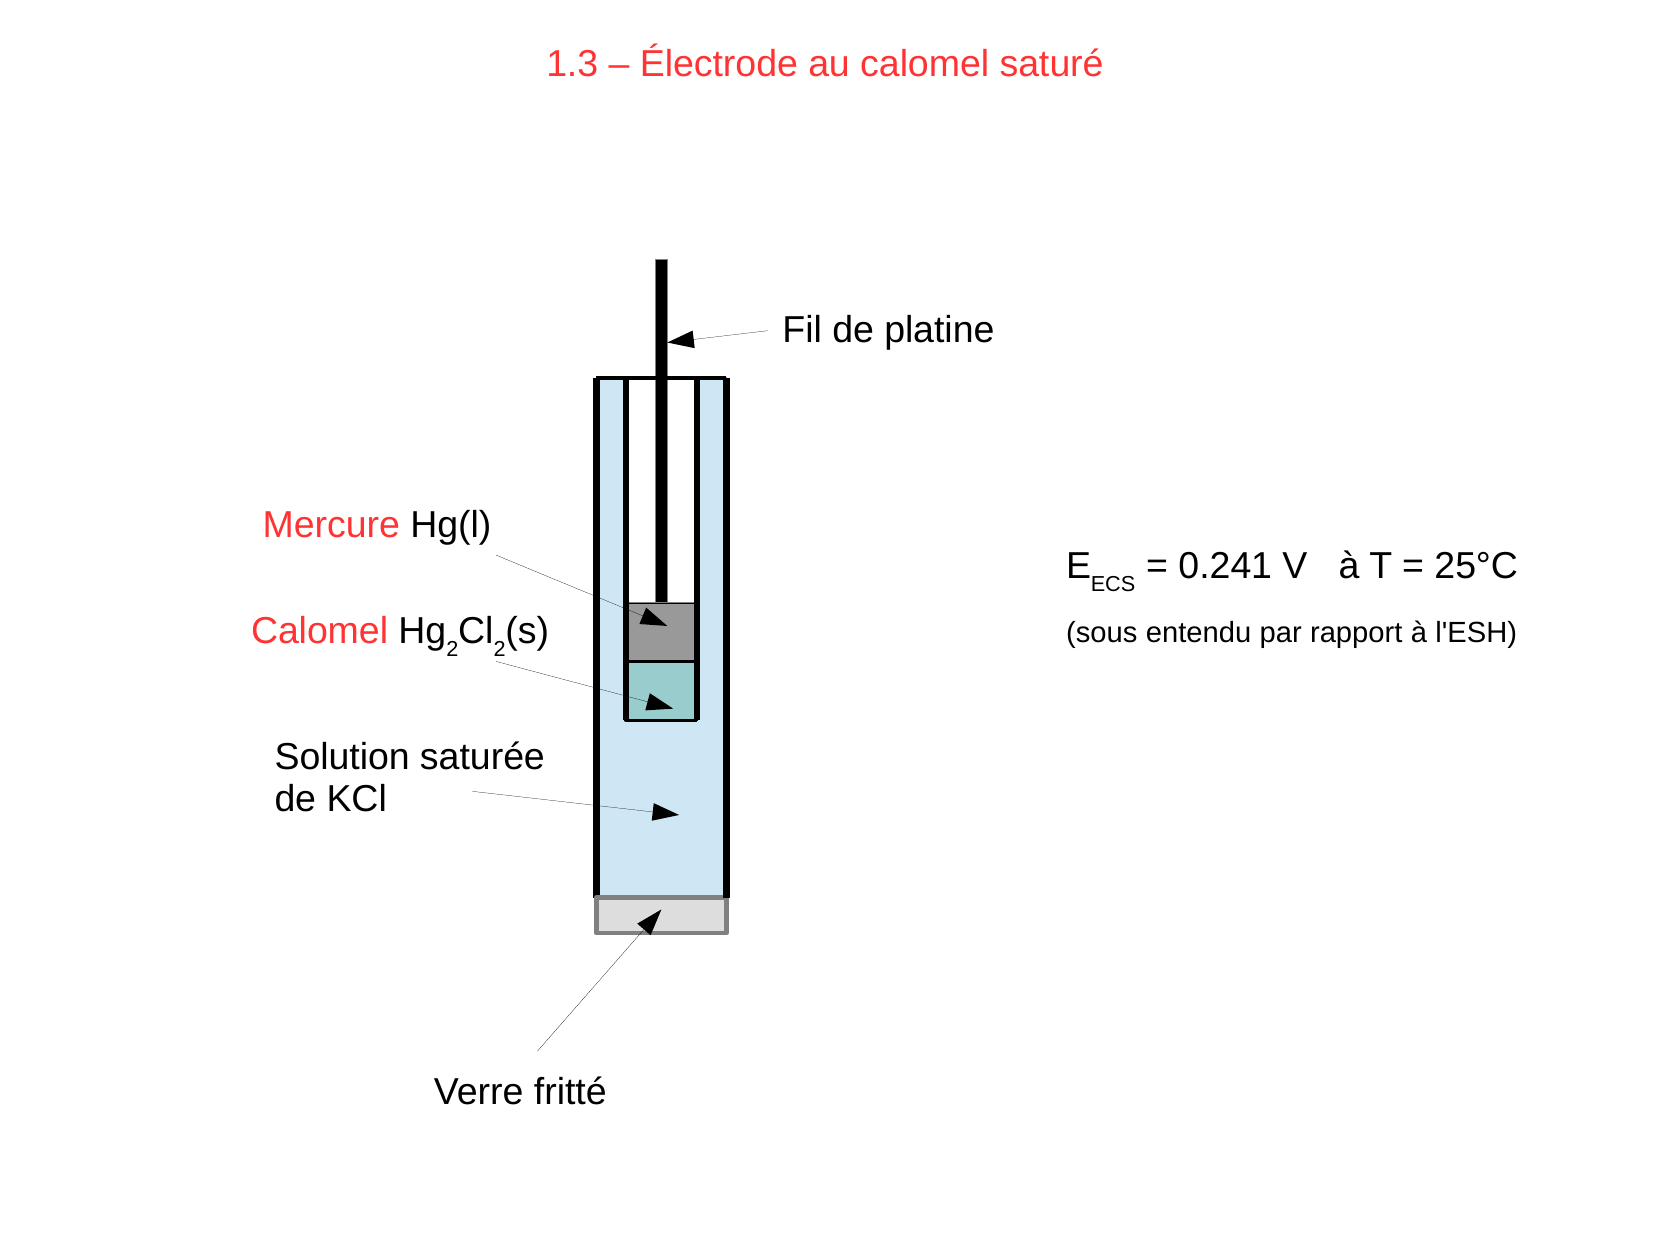

1.3 – Électrode au calomel saturé
Fil de platine
Mercure Hg(l)
EECS = 0.241 V à T = 25°C
Calomel Hg2Cl2(s)
(sous entendu par rapport à l'ESH)
Solution saturée de KCl
Verre fritté